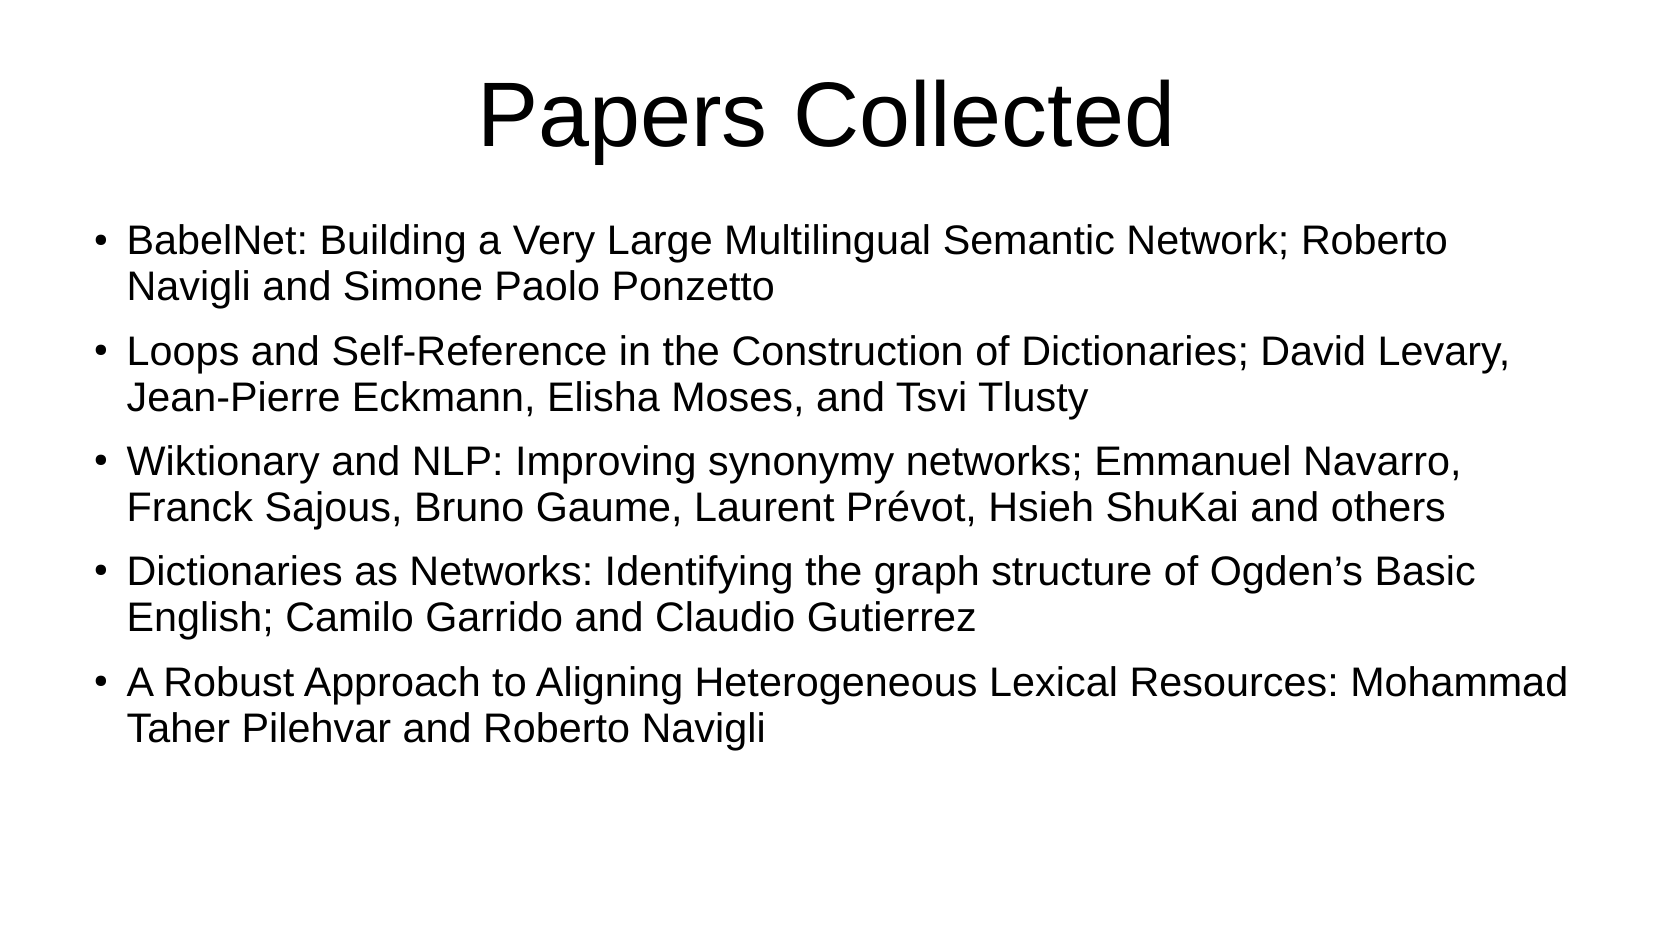

# Papers Collected
BabelNet: Building a Very Large Multilingual Semantic Network; Roberto Navigli and Simone Paolo Ponzetto
Loops and Self-Reference in the Construction of Dictionaries; David Levary, Jean-Pierre Eckmann, Elisha Moses, and Tsvi Tlusty
Wiktionary and NLP: Improving synonymy networks; Emmanuel Navarro, Franck Sajous, Bruno Gaume, Laurent Prévot, Hsieh ShuKai and others
Dictionaries as Networks: Identifying the graph structure of Ogden’s Basic English; Camilo Garrido and Claudio Gutierrez
A Robust Approach to Aligning Heterogeneous Lexical Resources: Mohammad Taher Pilehvar and Roberto Navigli